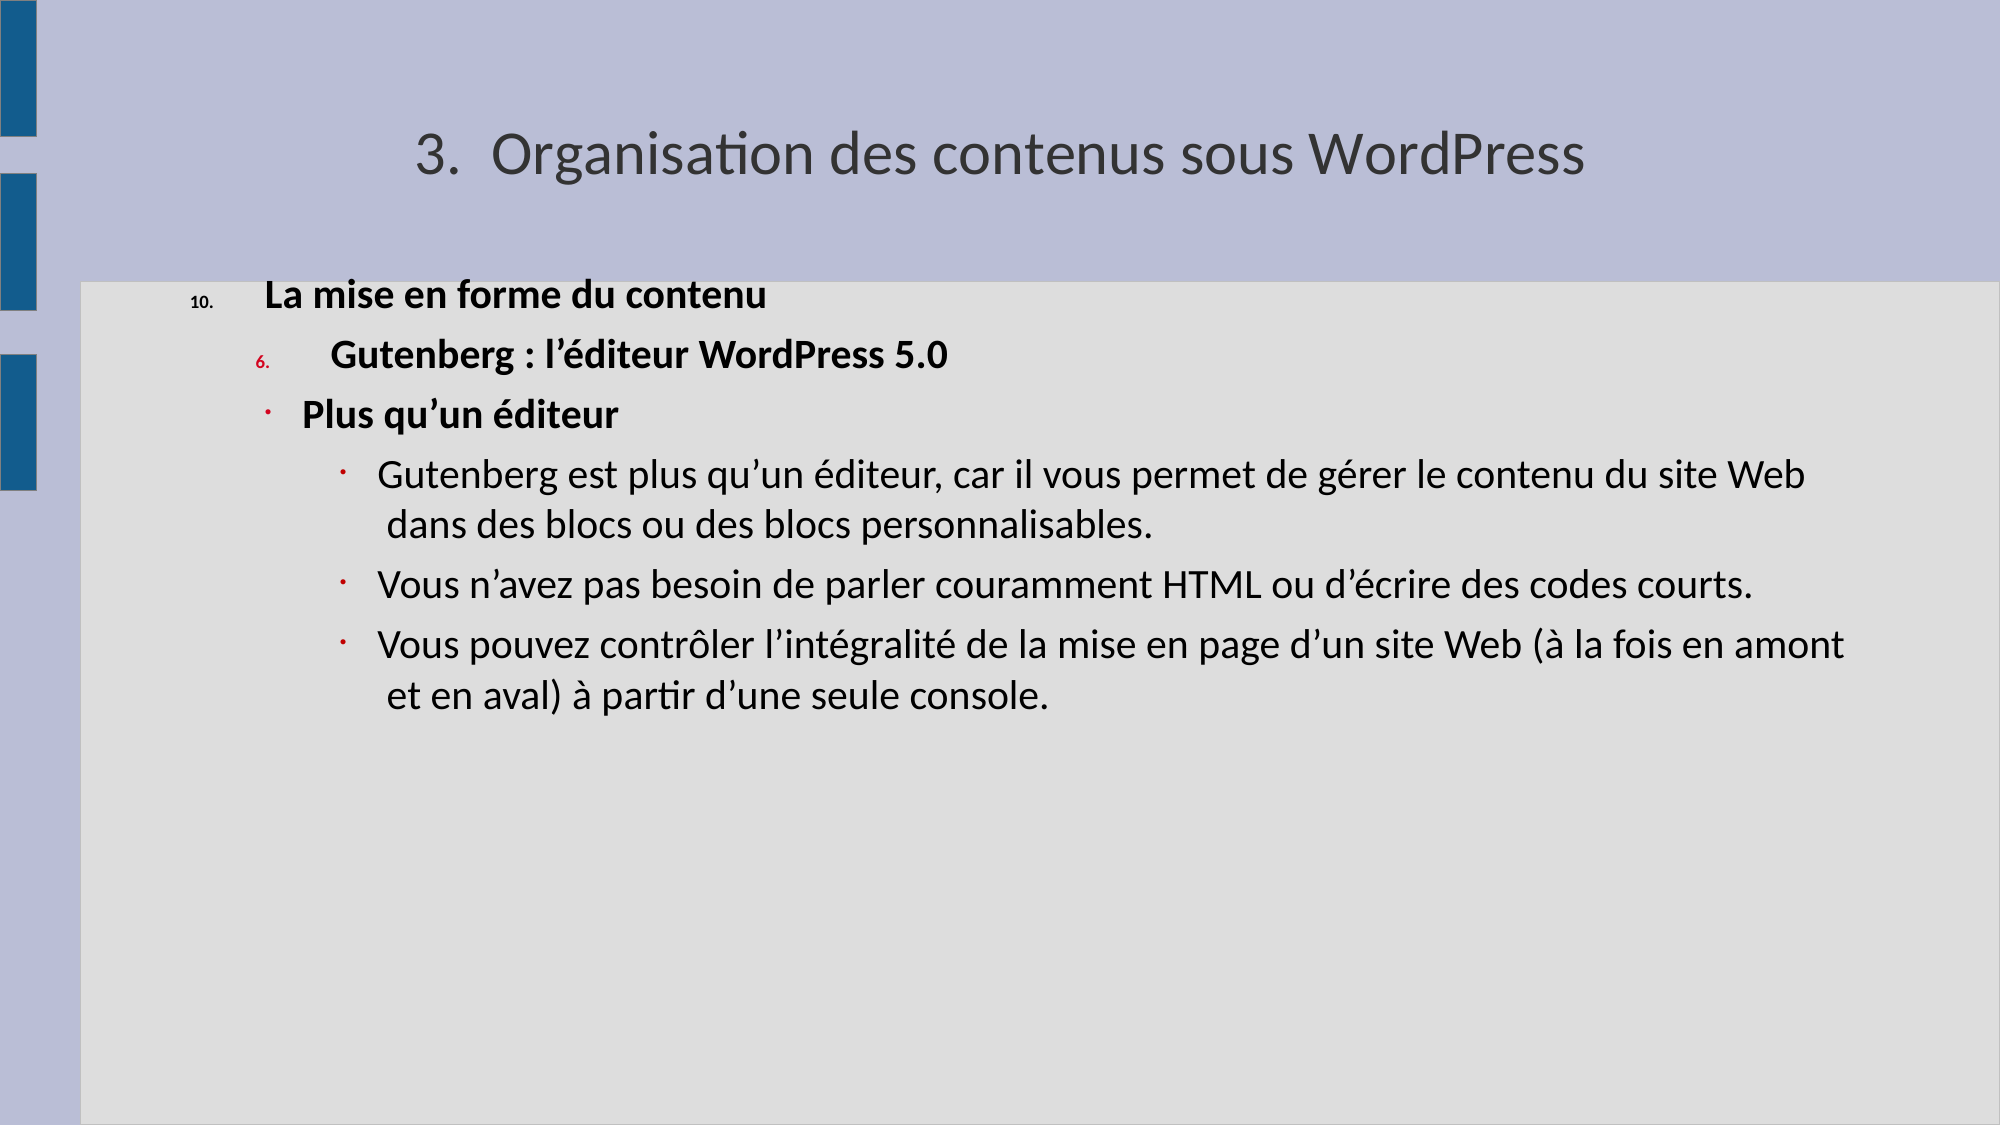

# 3.	Organisation des contenus sous WordPress
La mise en forme du contenu
Gutenberg : l’éditeur WordPress 5.0
Plus qu’un éditeur
Gutenberg est plus qu’un éditeur, car il vous permet de gérer le contenu du site Web dans des blocs ou des blocs personnalisables.
Vous n’avez pas besoin de parler couramment HTML ou d’écrire des codes courts.
Vous pouvez contrôler l’intégralité de la mise en page d’un site Web (à la fois en amont et en aval) à partir d’une seule console.